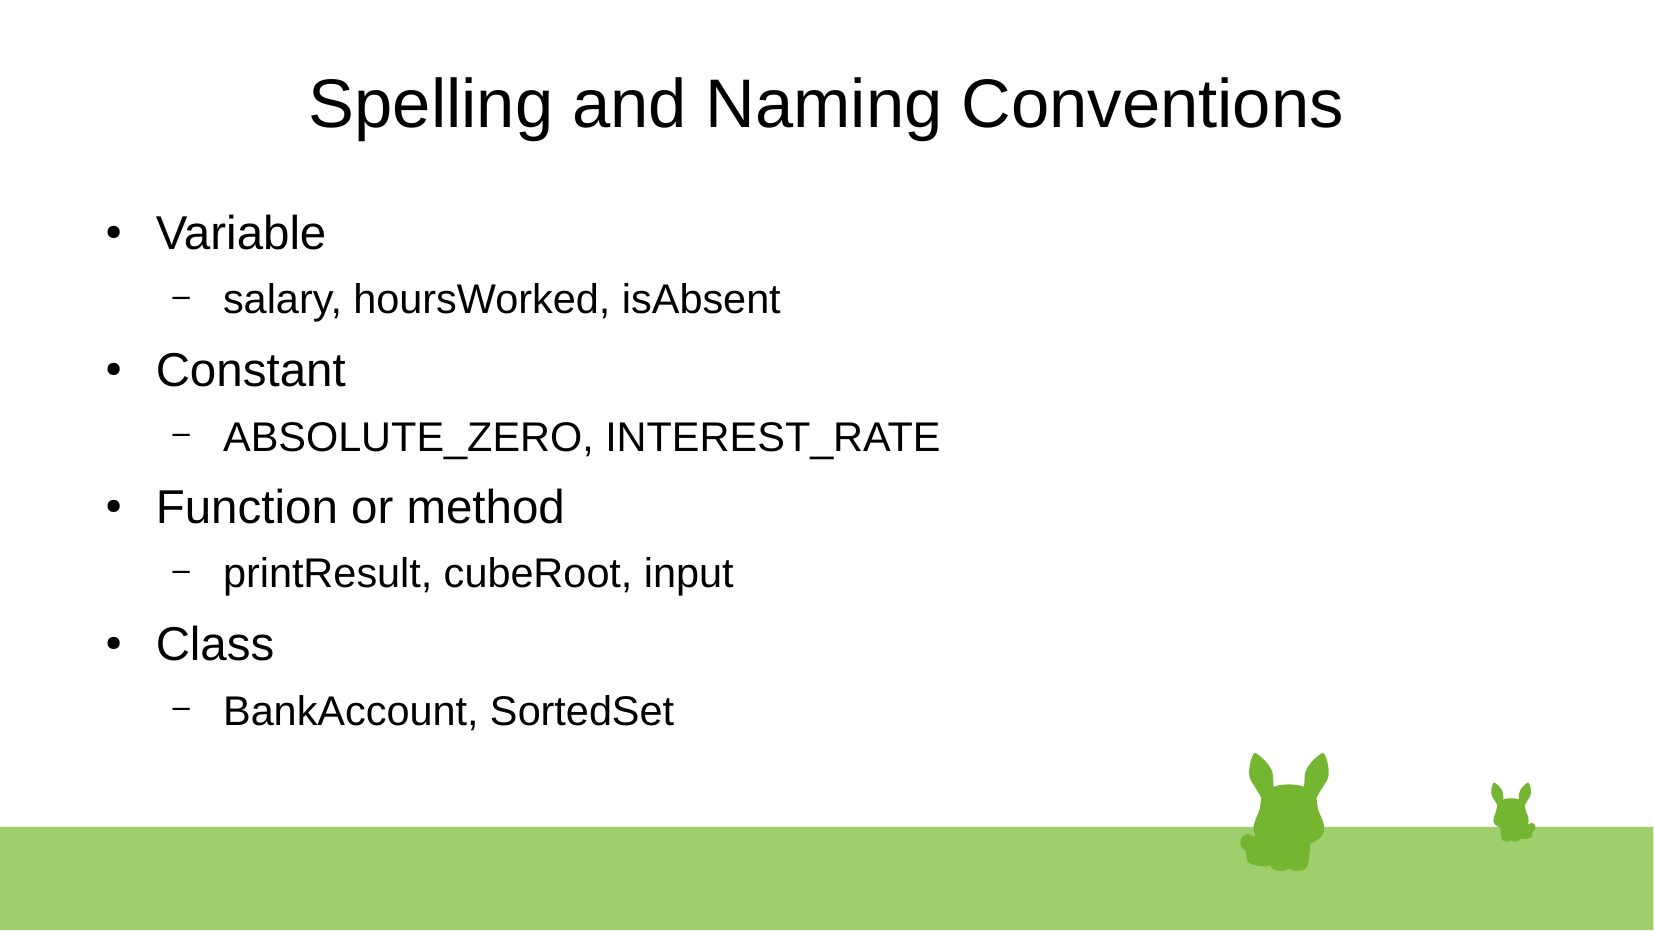

# Spelling and Naming Conventions
Variable
salary, hoursWorked, isAbsent
Constant
ABSOLUTE_ZERO, INTEREST_RATE
Function or method
printResult, cubeRoot, input
Class
BankAccount, SortedSet